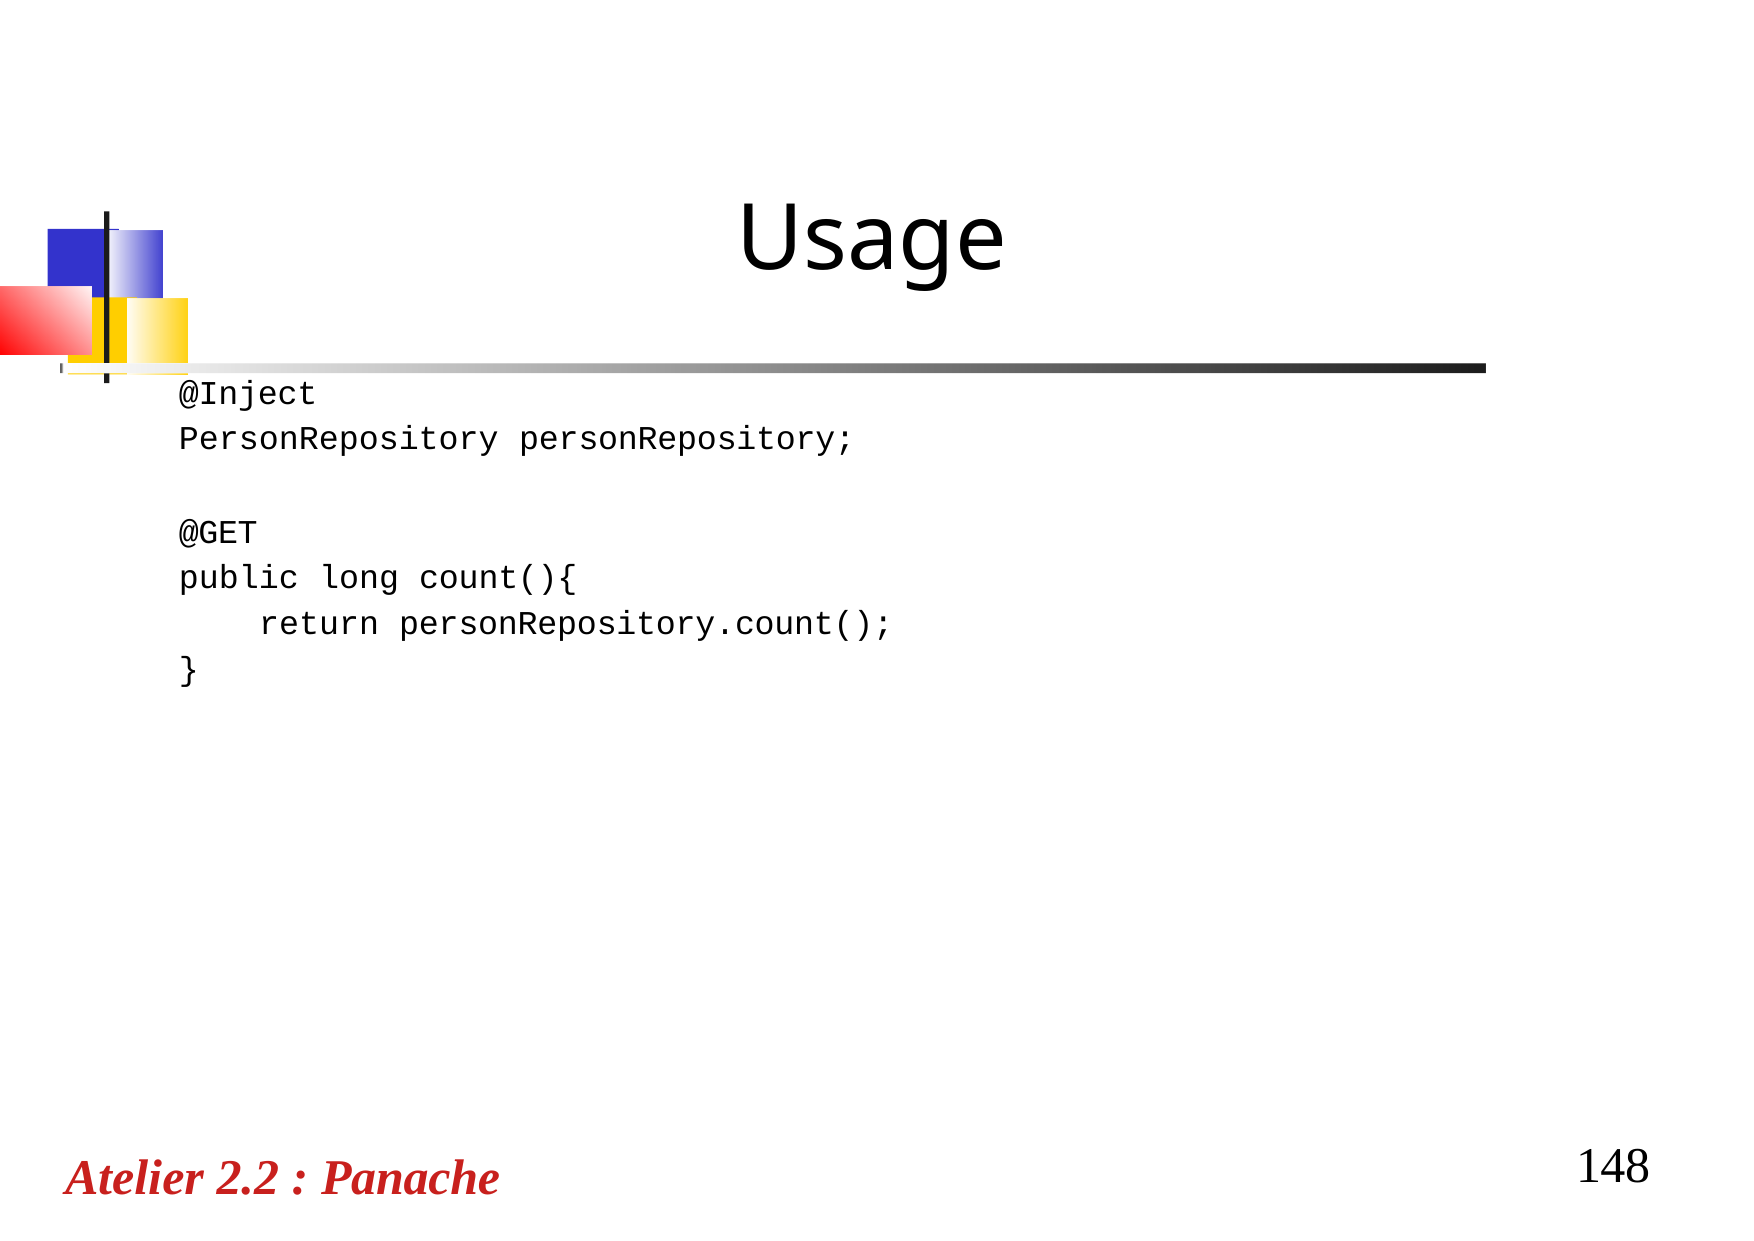

# Usage
@Inject
PersonRepository personRepository;
@GET
public long count(){
return personRepository.count();
}
148
Atelier 2.2 : Panache